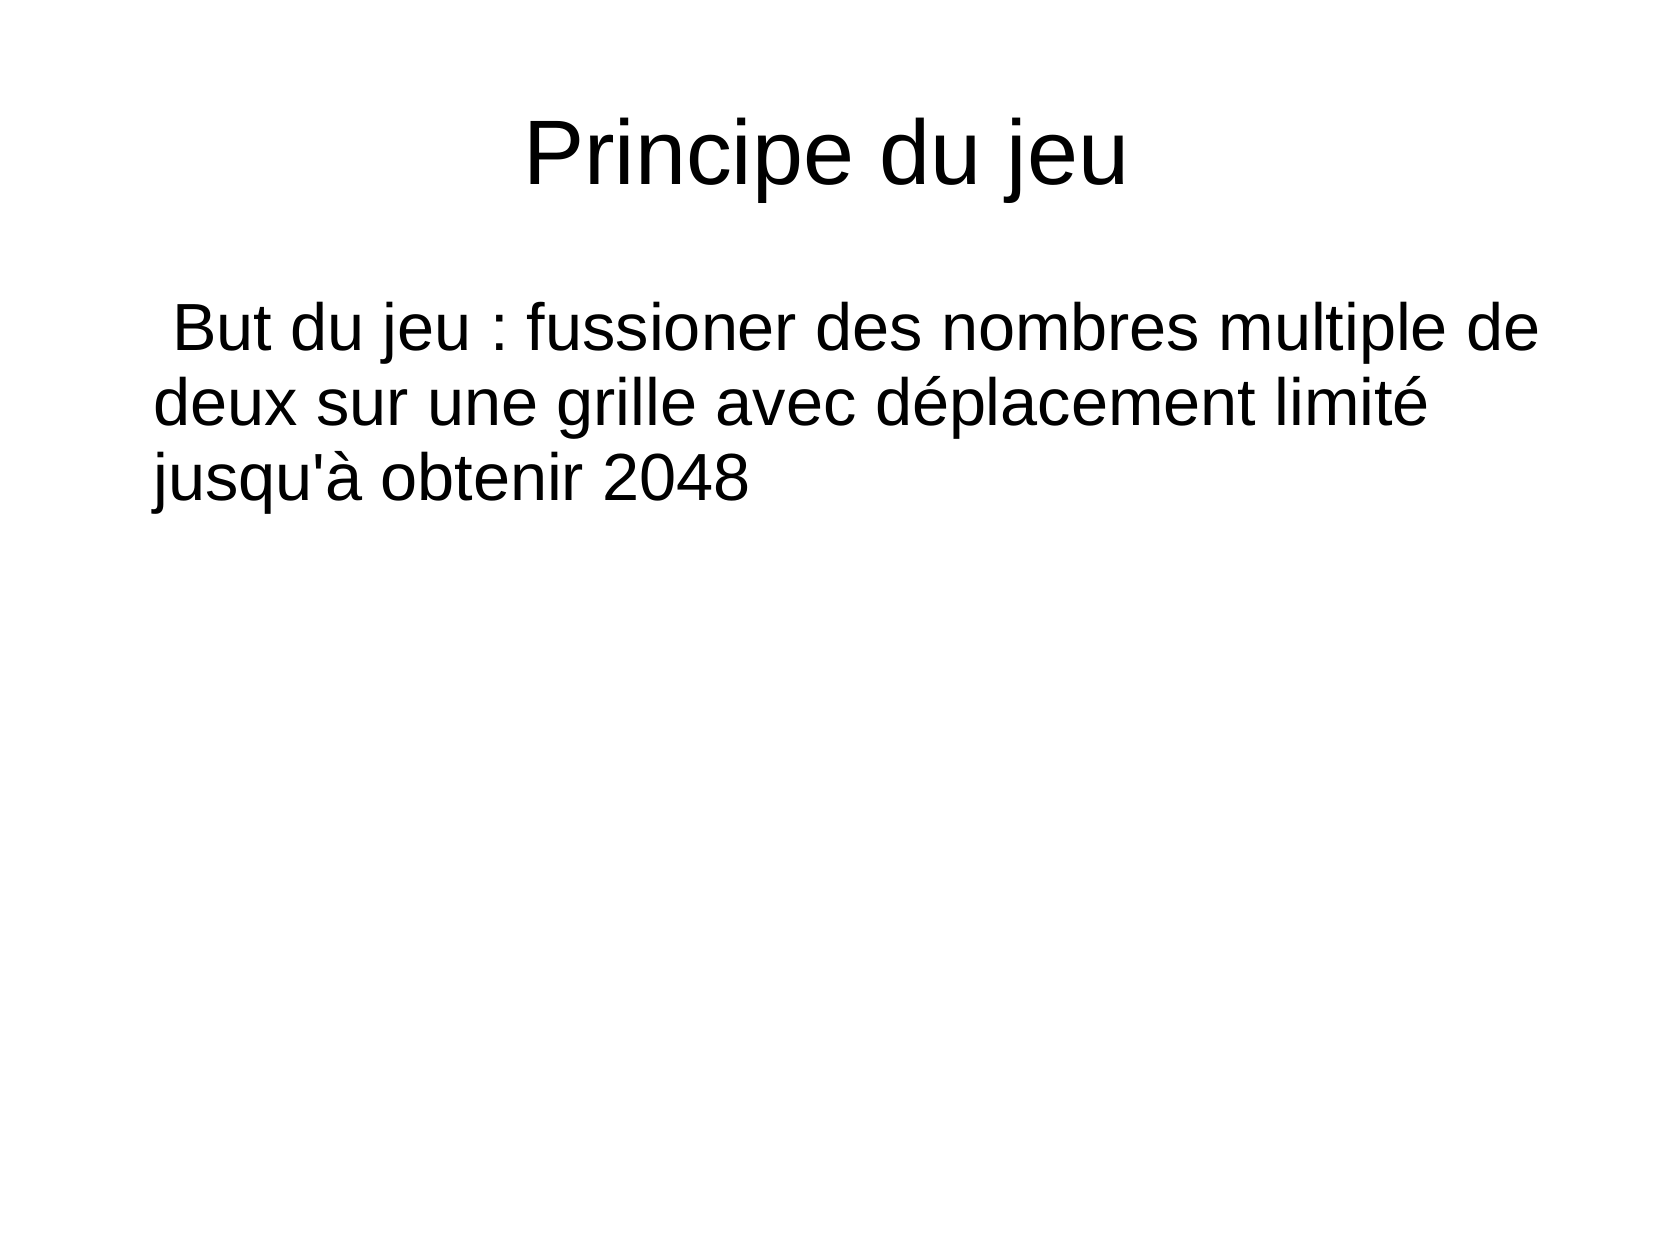

# Principe du jeu
 But du jeu : fussioner des nombres multiple de deux sur une grille avec déplacement limité jusqu'à obtenir 2048